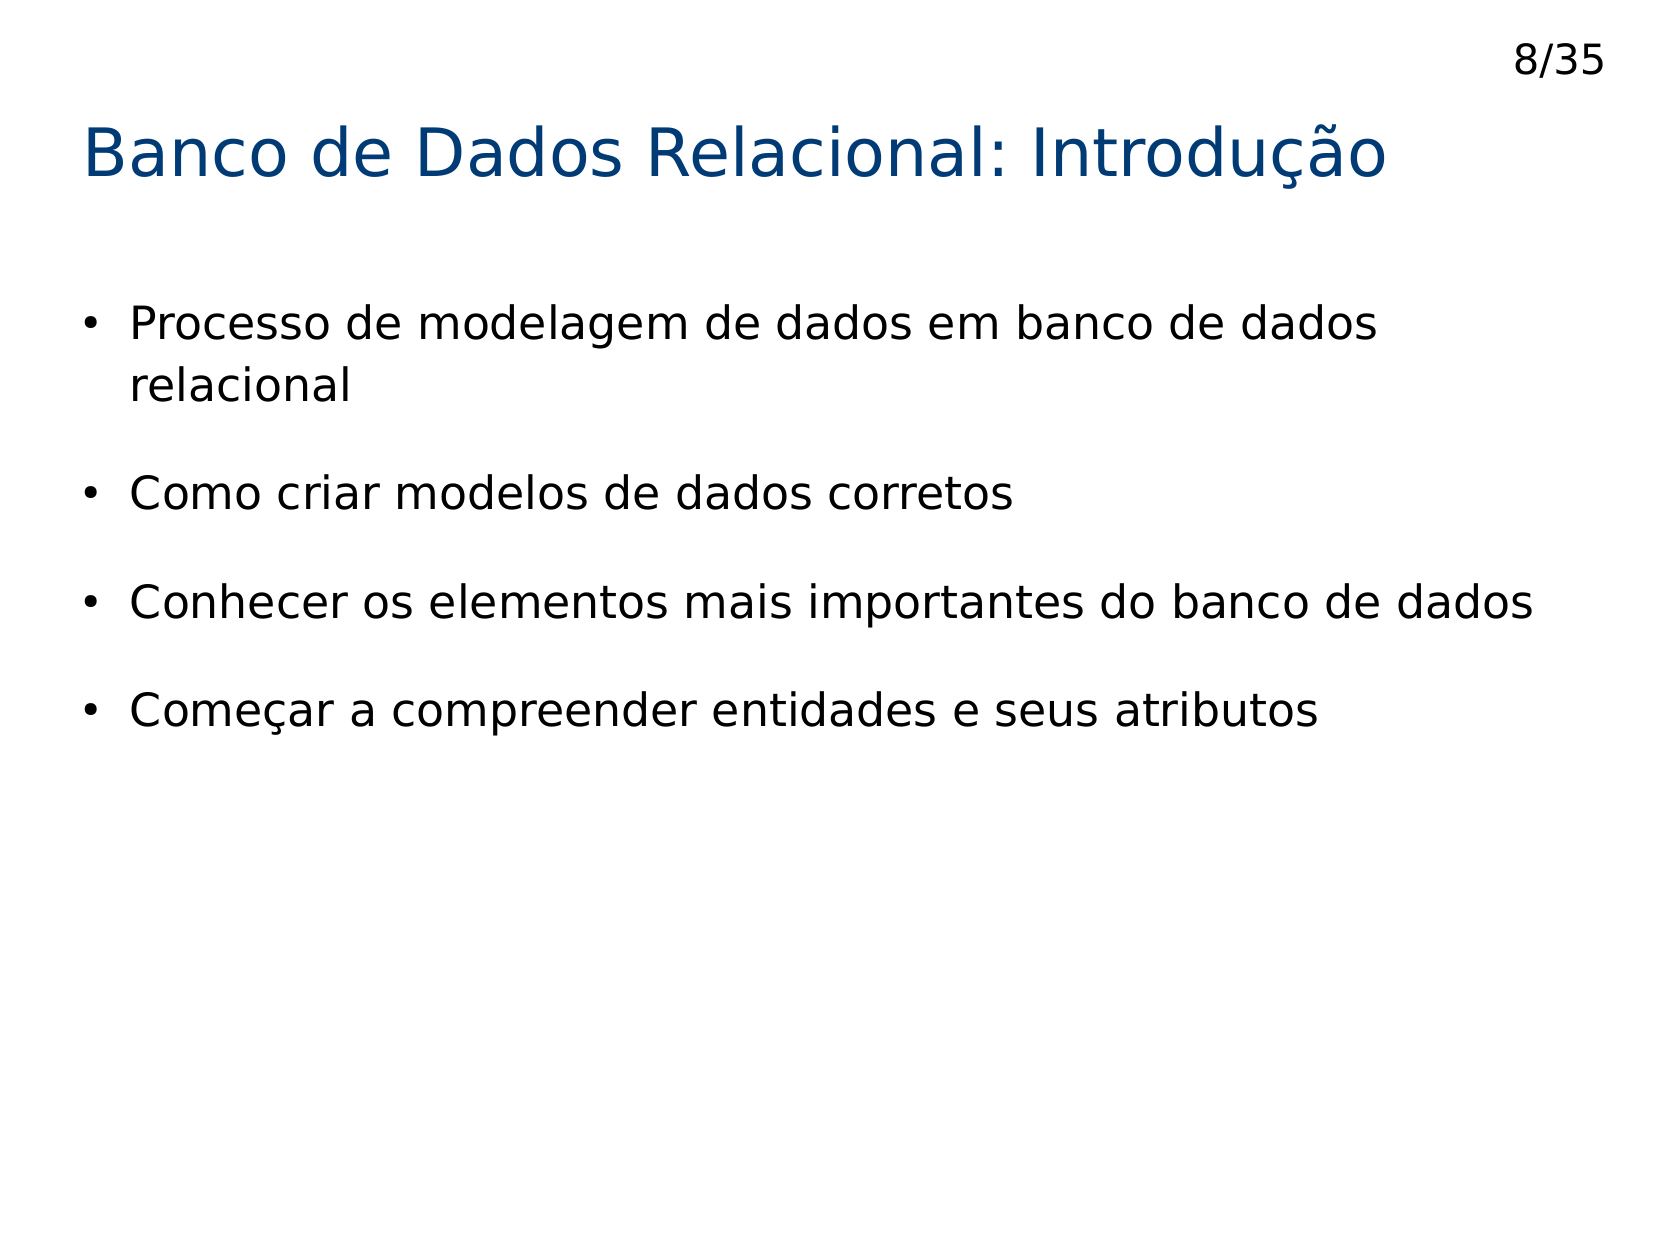

8
# Banco de Dados Relacional: Introdução
Processo de modelagem de dados em banco de dados relacional
Como criar modelos de dados corretos
Conhecer os elementos mais importantes do banco de dados
Começar a compreender entidades e seus atributos